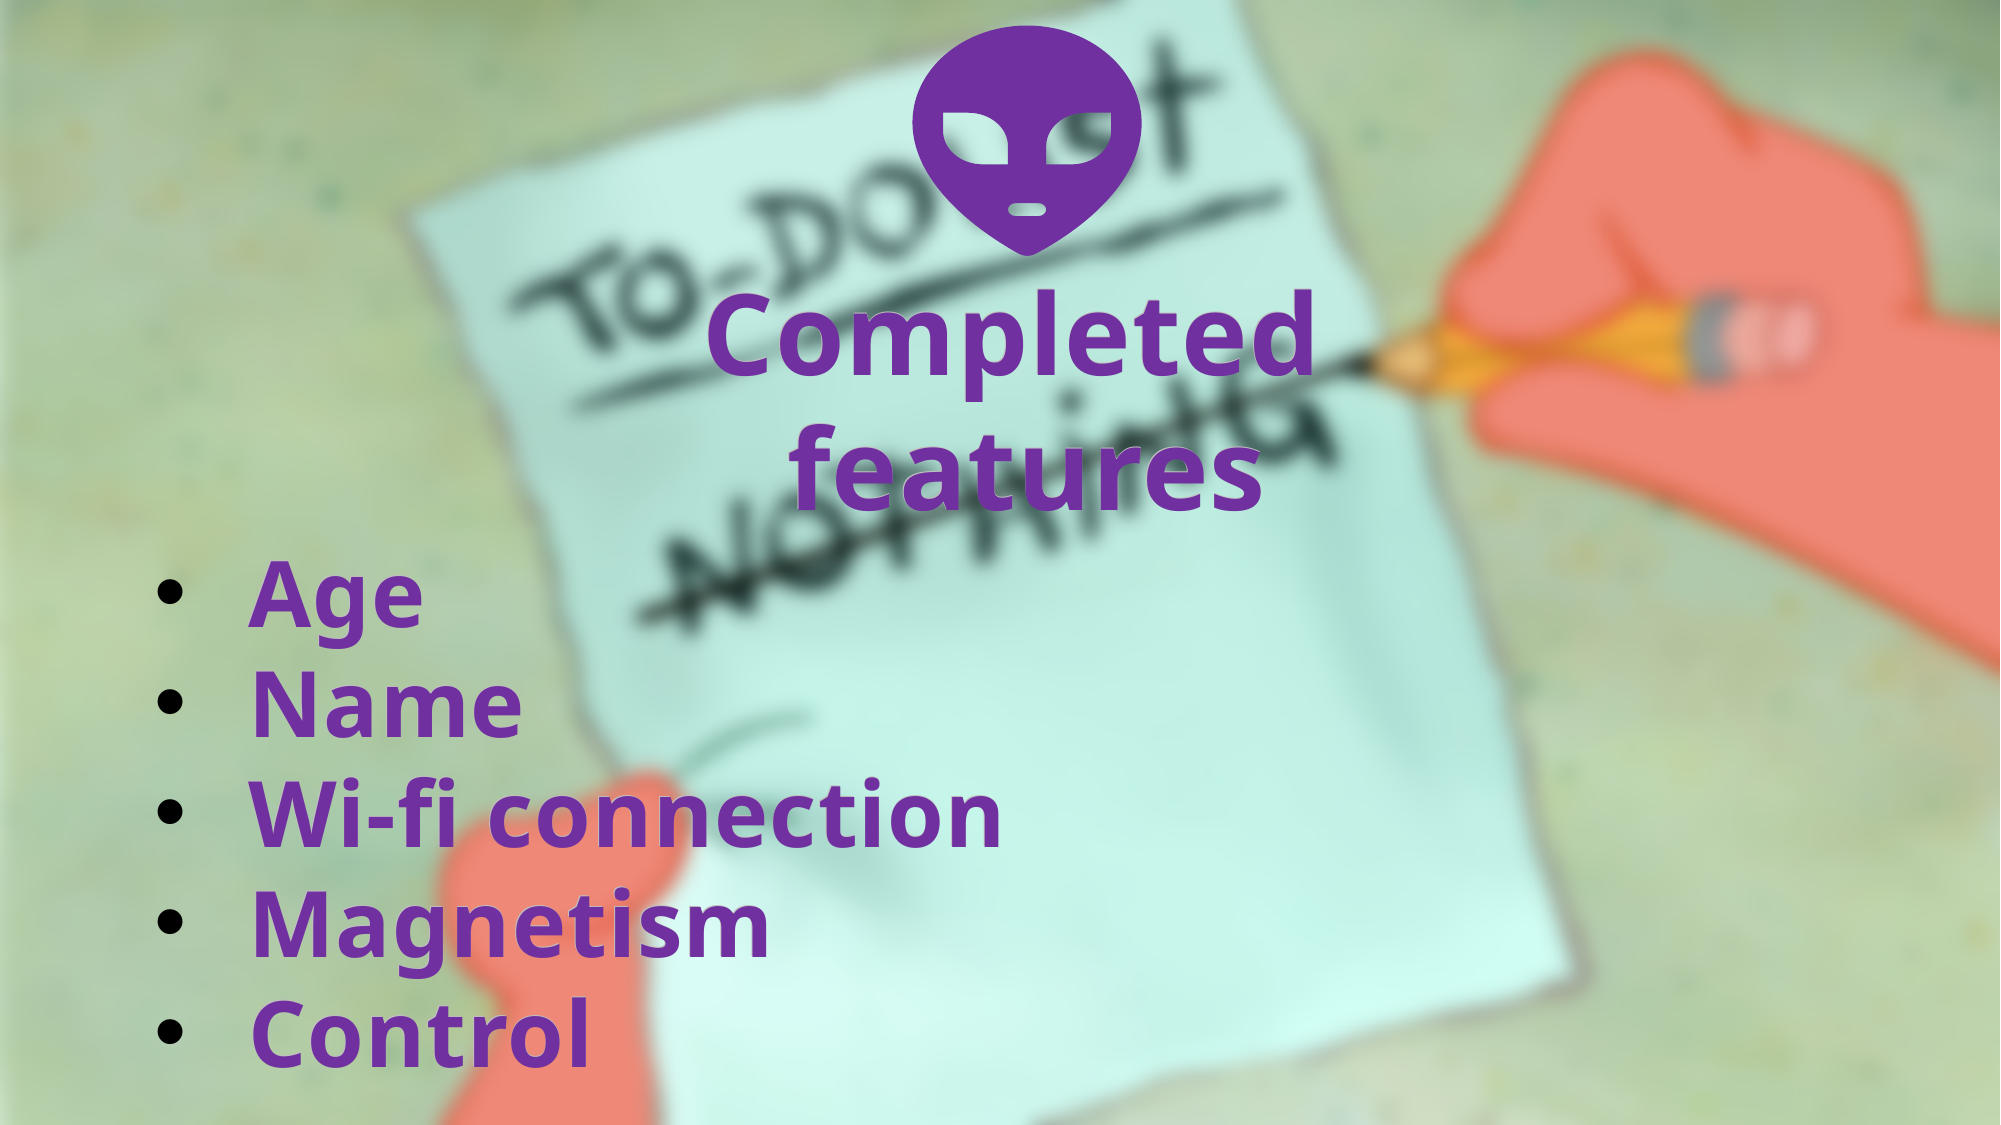

Completed
features
Age
Name
Wi-fi connection
Magnetism
Control